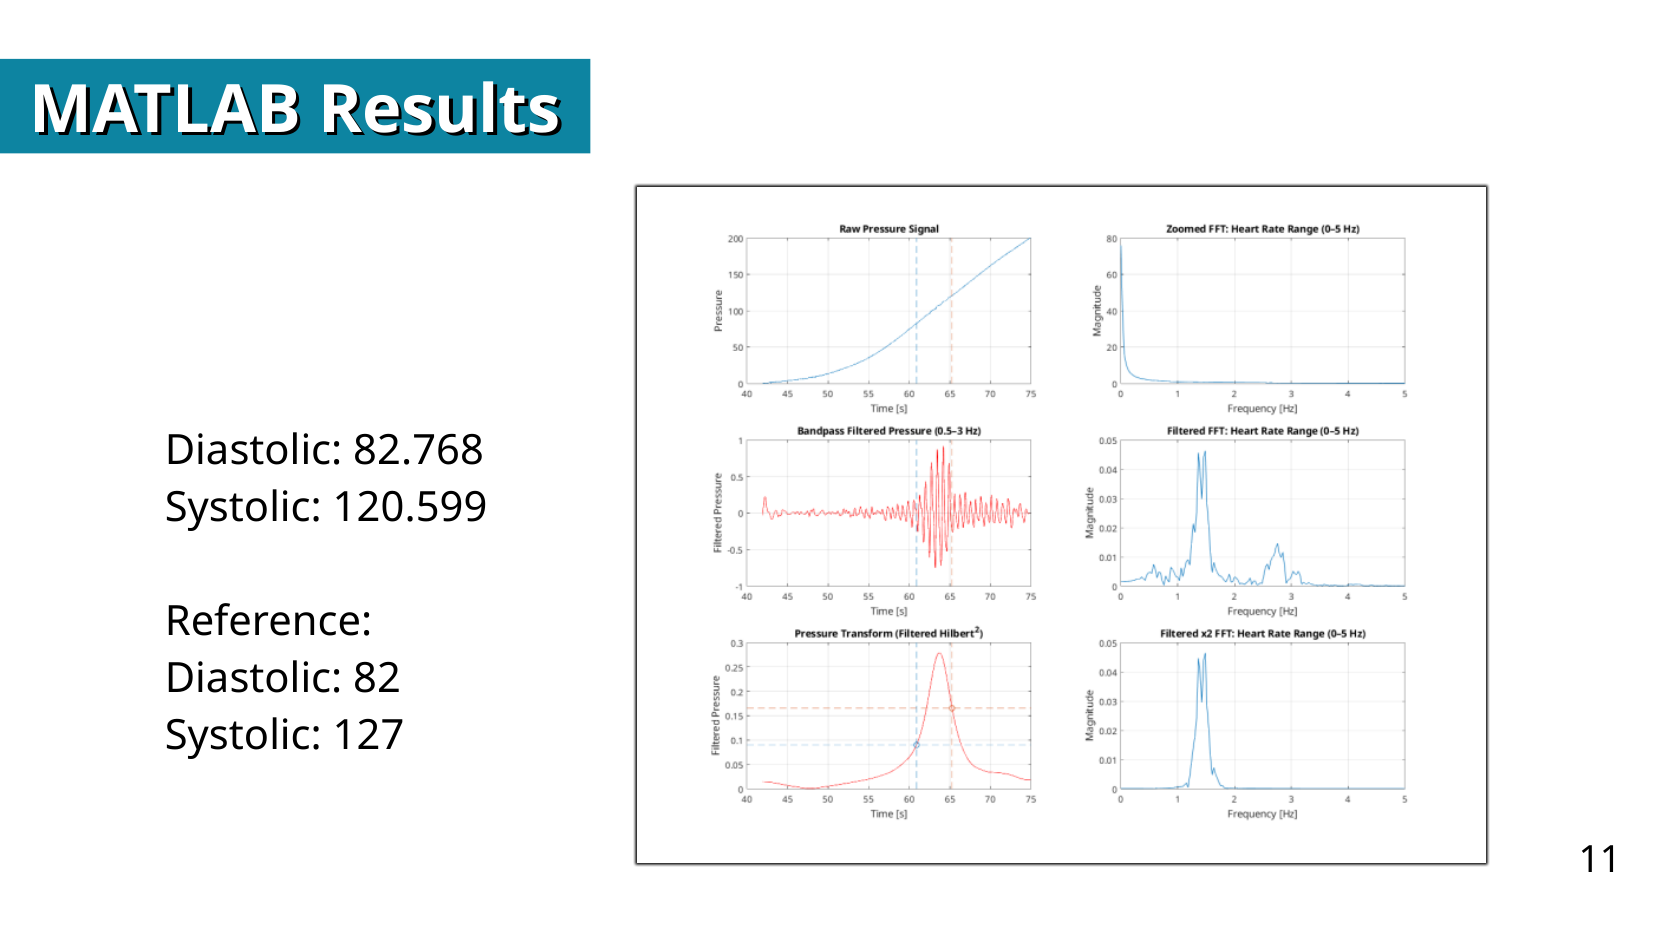

# MATLAB Results
Diastolic: 82.768
Systolic: 120.599
Reference:
Diastolic: 82
Systolic: 127